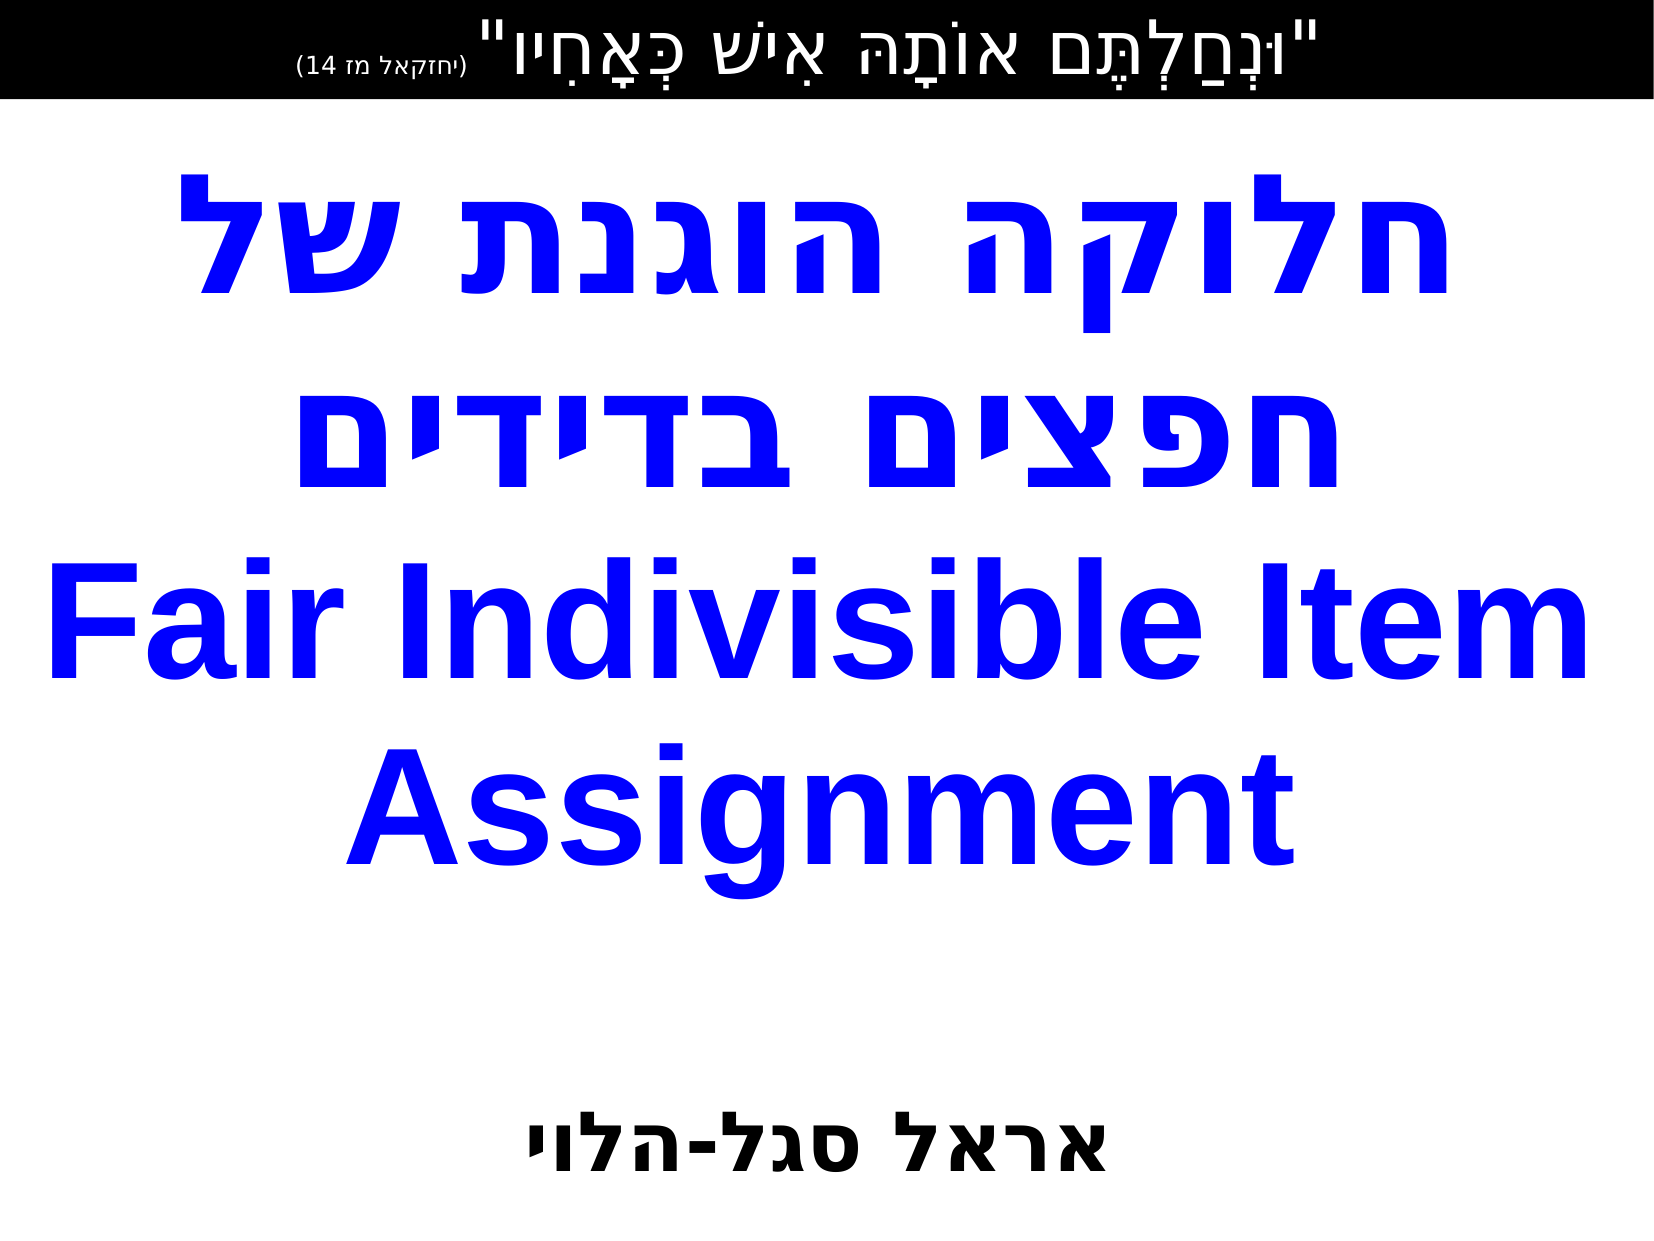

"וּנְחַלְתֶּם אוֹתָהּ אִישׁ כְּאָחִיו" (יחזקאל מז 14)
# חלוקה הוגנת של חפצים בדידים Fair Indivisible Item Assignment אראל סגל-הלוי